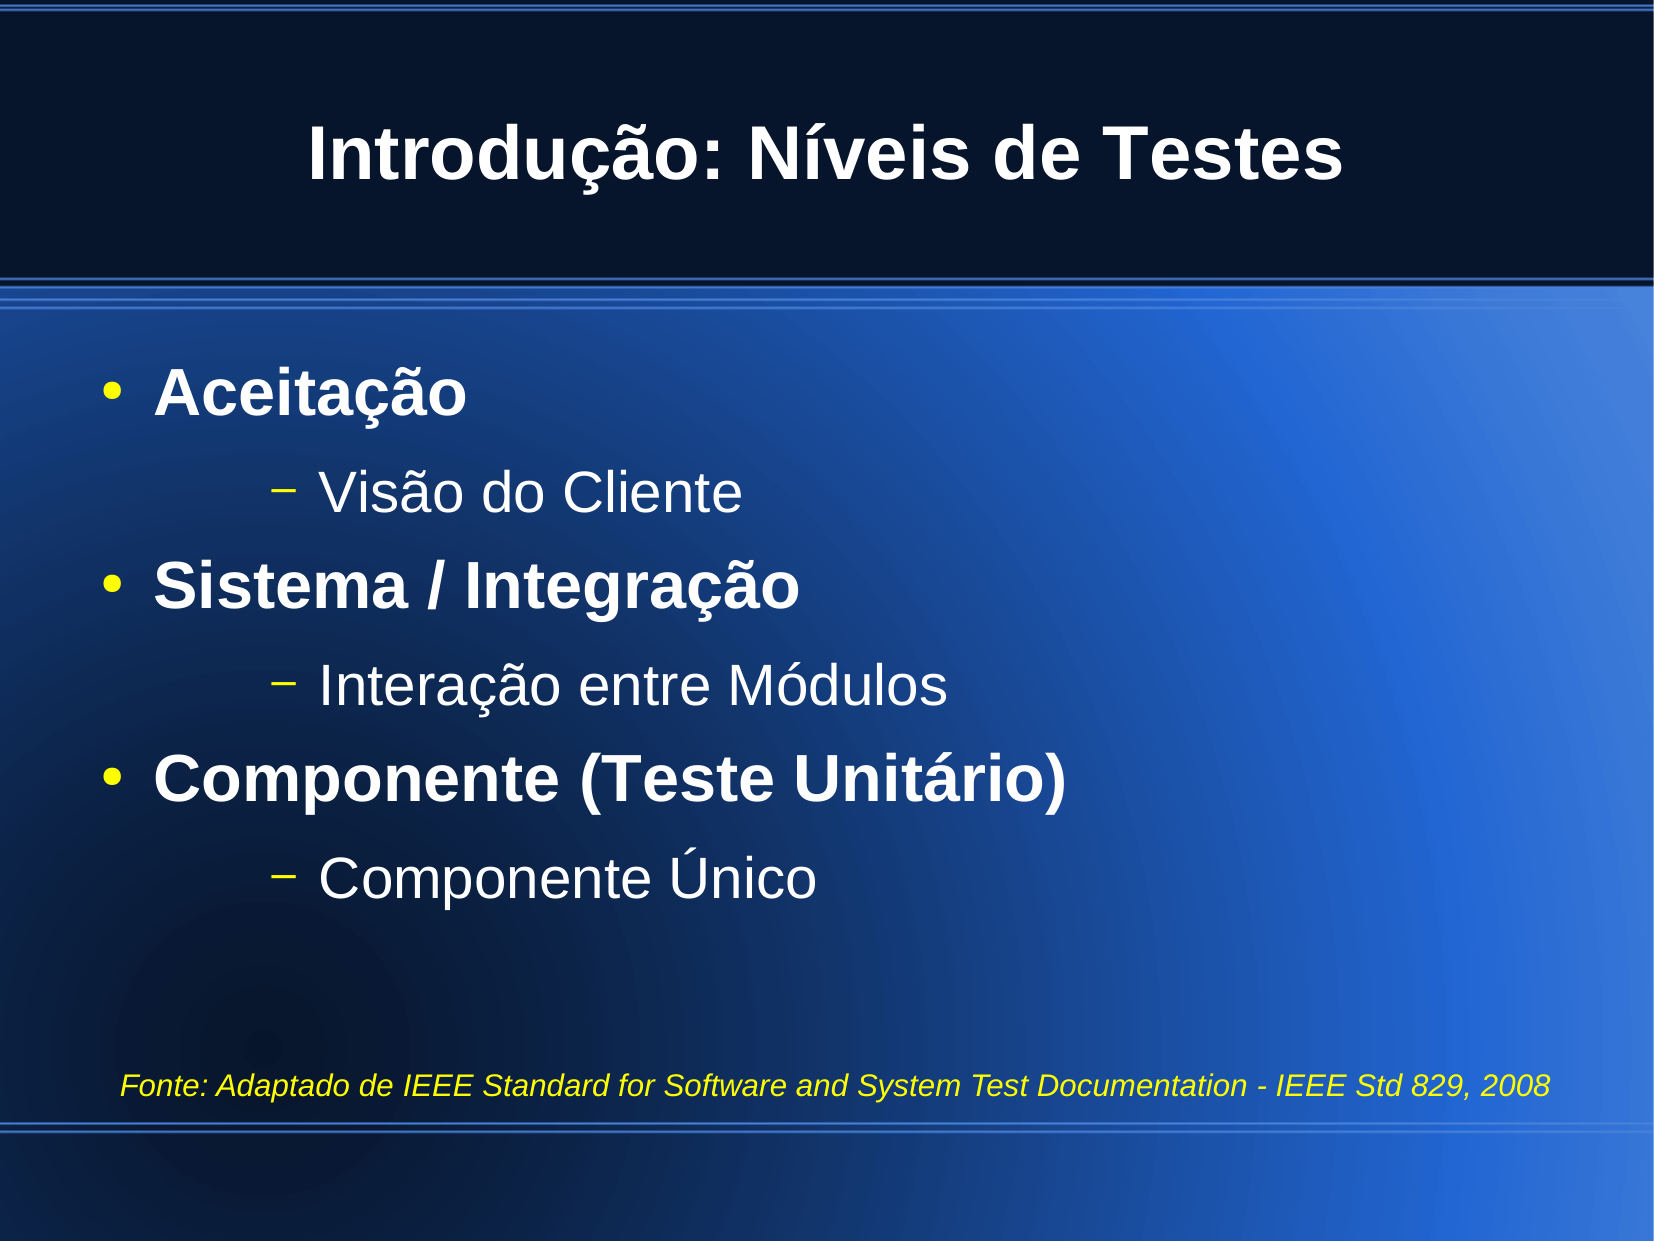

# Introdução: Níveis de Testes
Aceitação
Visão do Cliente
Sistema / Integração
Interação entre Módulos
Componente (Teste Unitário)
Componente Único
Fonte: Adaptado de IEEE Standard for Software and System Test Documentation - IEEE Std 829, 2008